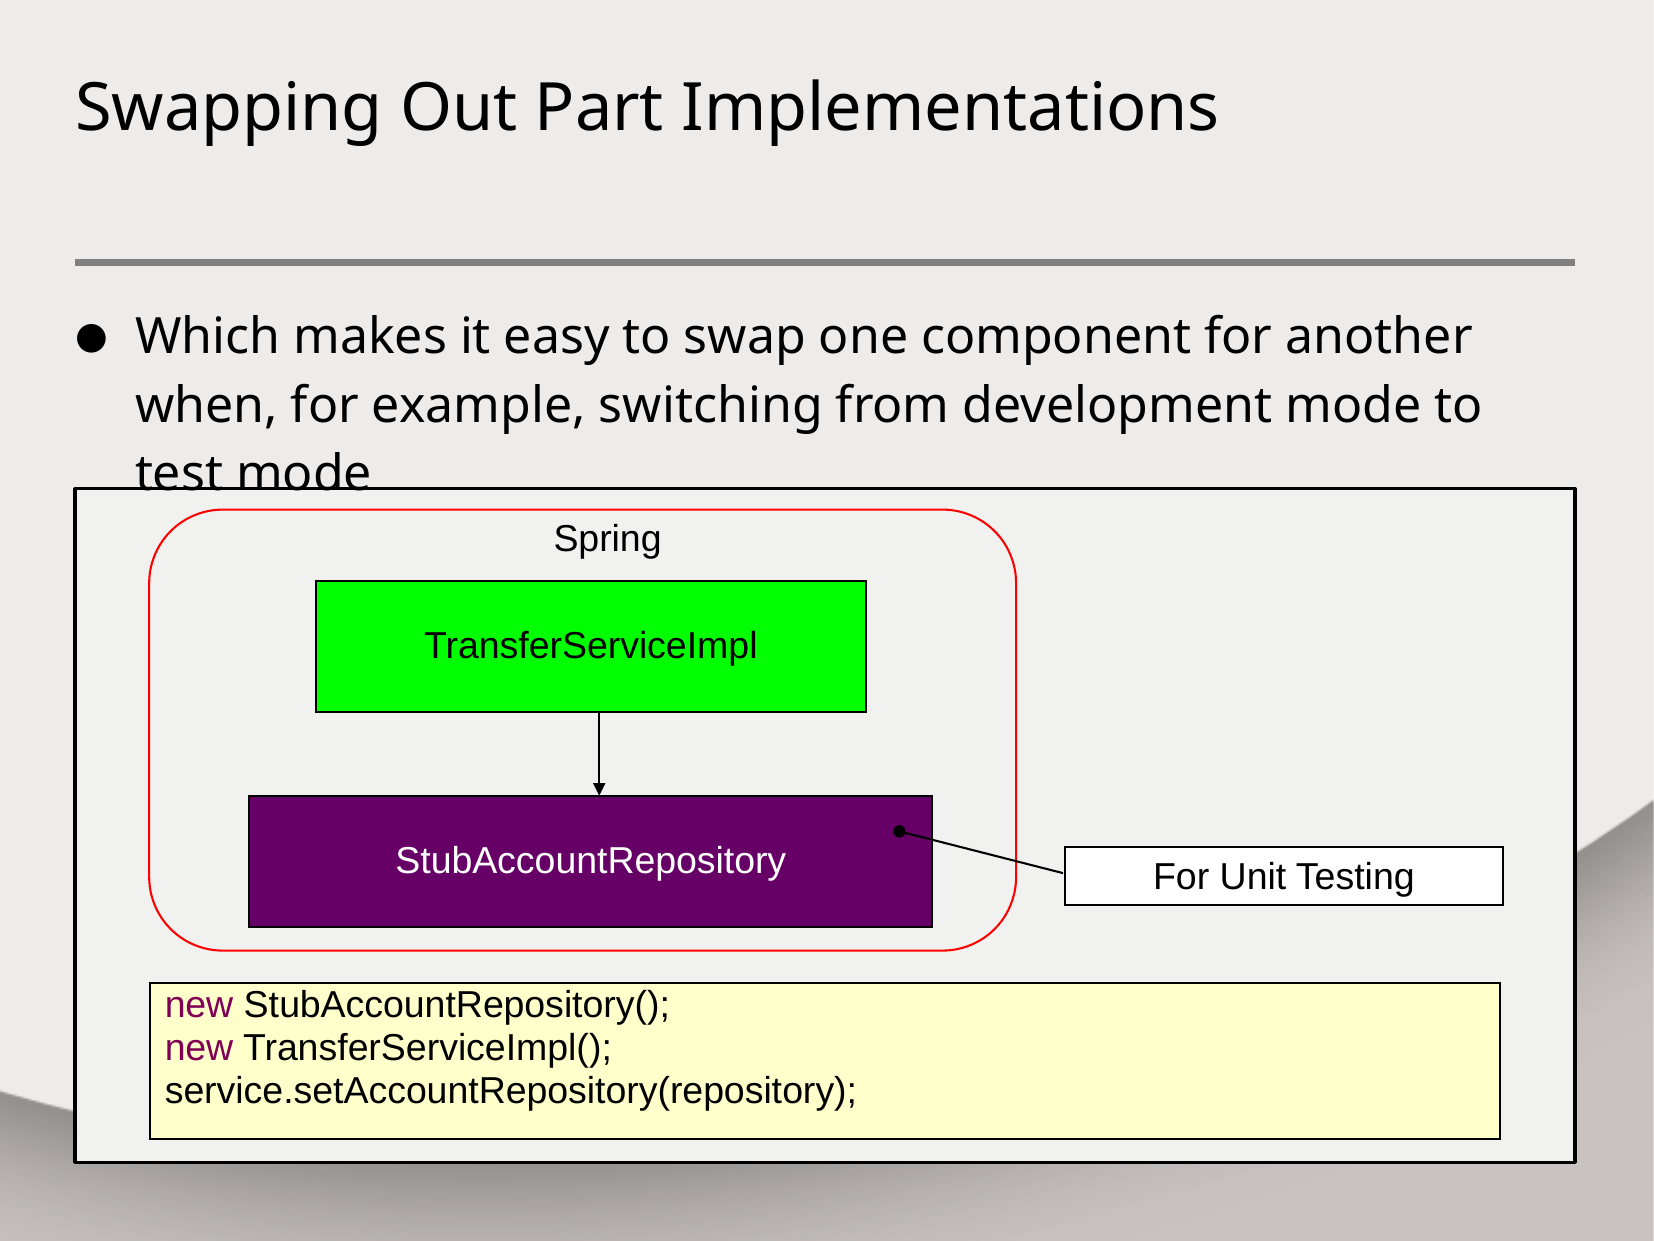

# Swapping Out Part Implementations
Which makes it easy to swap one component for another when, for example, switching from development mode to test mode
Spring
TransferServiceImpl
JpaAccountRepository
StubAccountRepository
JdbcAccountRepository
 For JDBC
For Unit Testing
new StubAccountRepository();
new TransferServiceImpl();
service.setAccountRepository(repository);